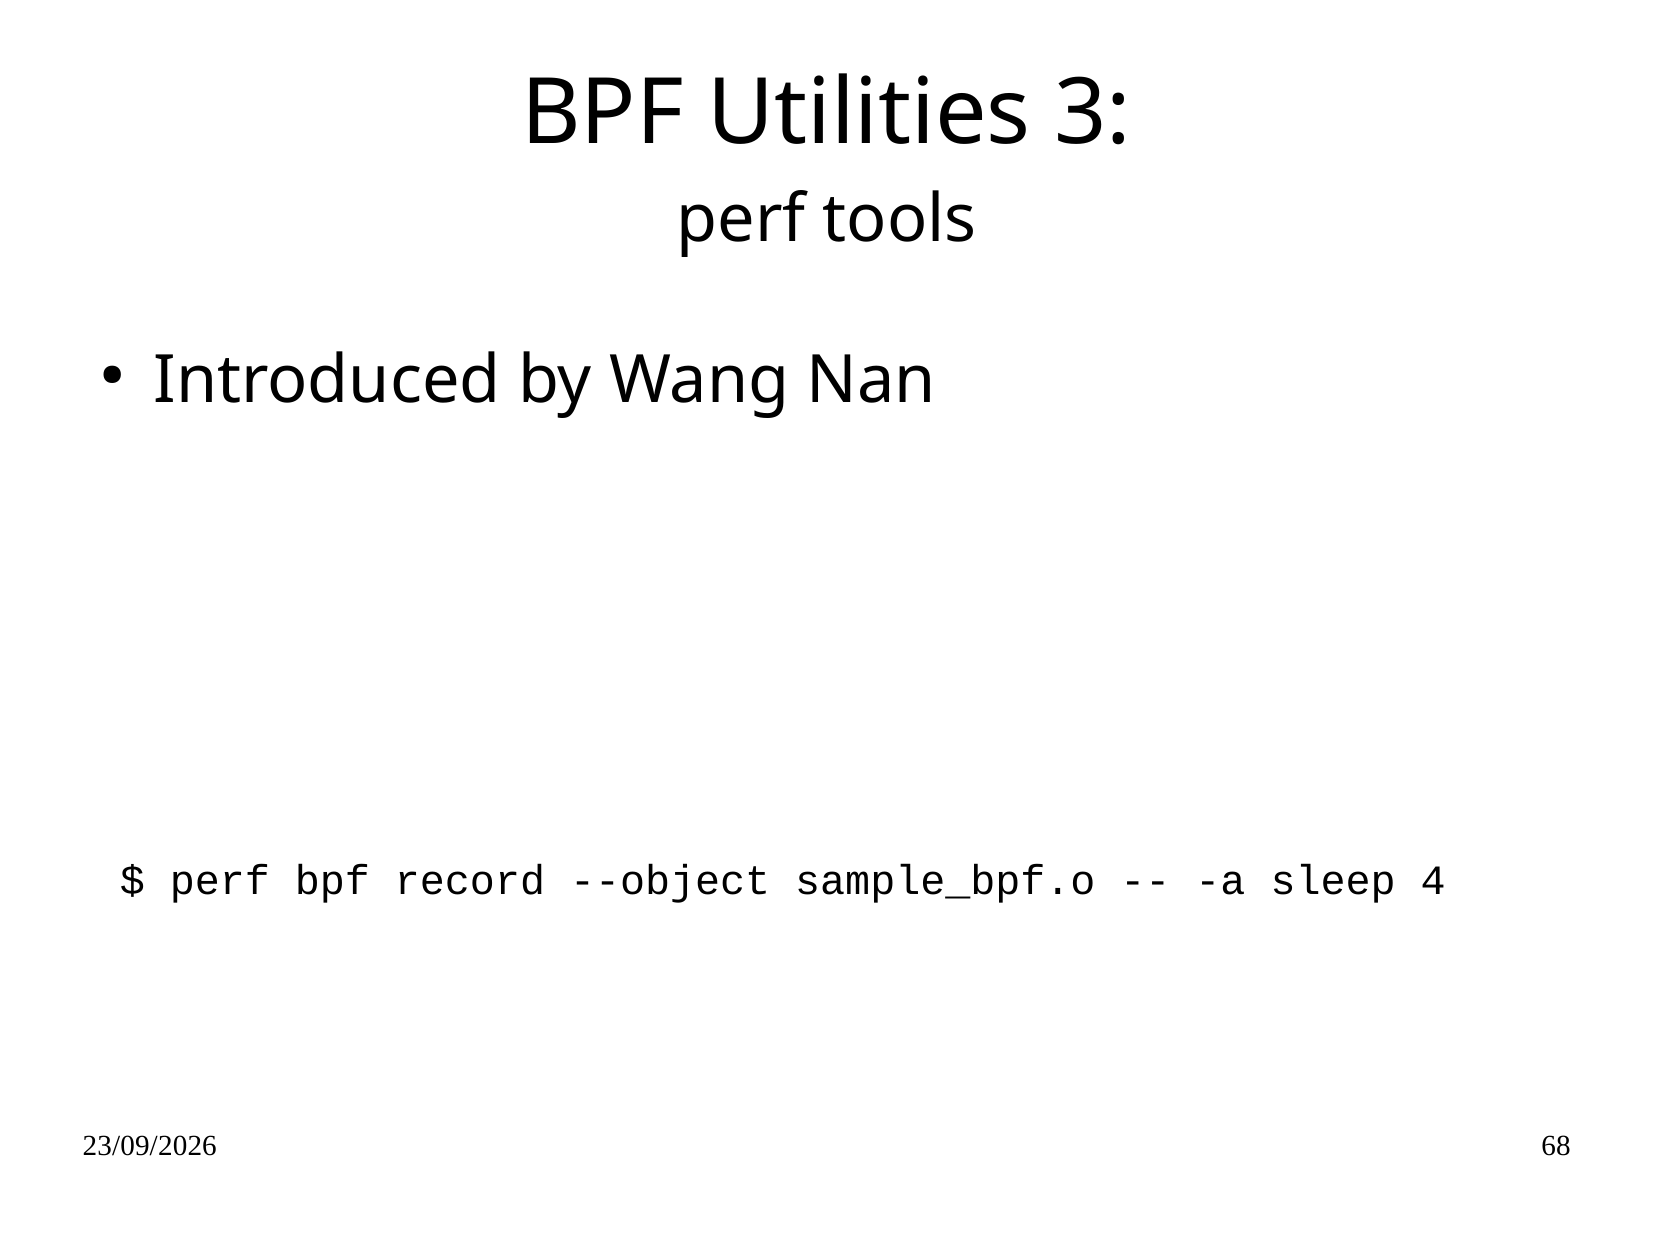

# BPF Utilities 3: perf tools
Introduced by Wang Nan
$ perf bpf record --object sample_bpf.o -- -a sleep 4
68